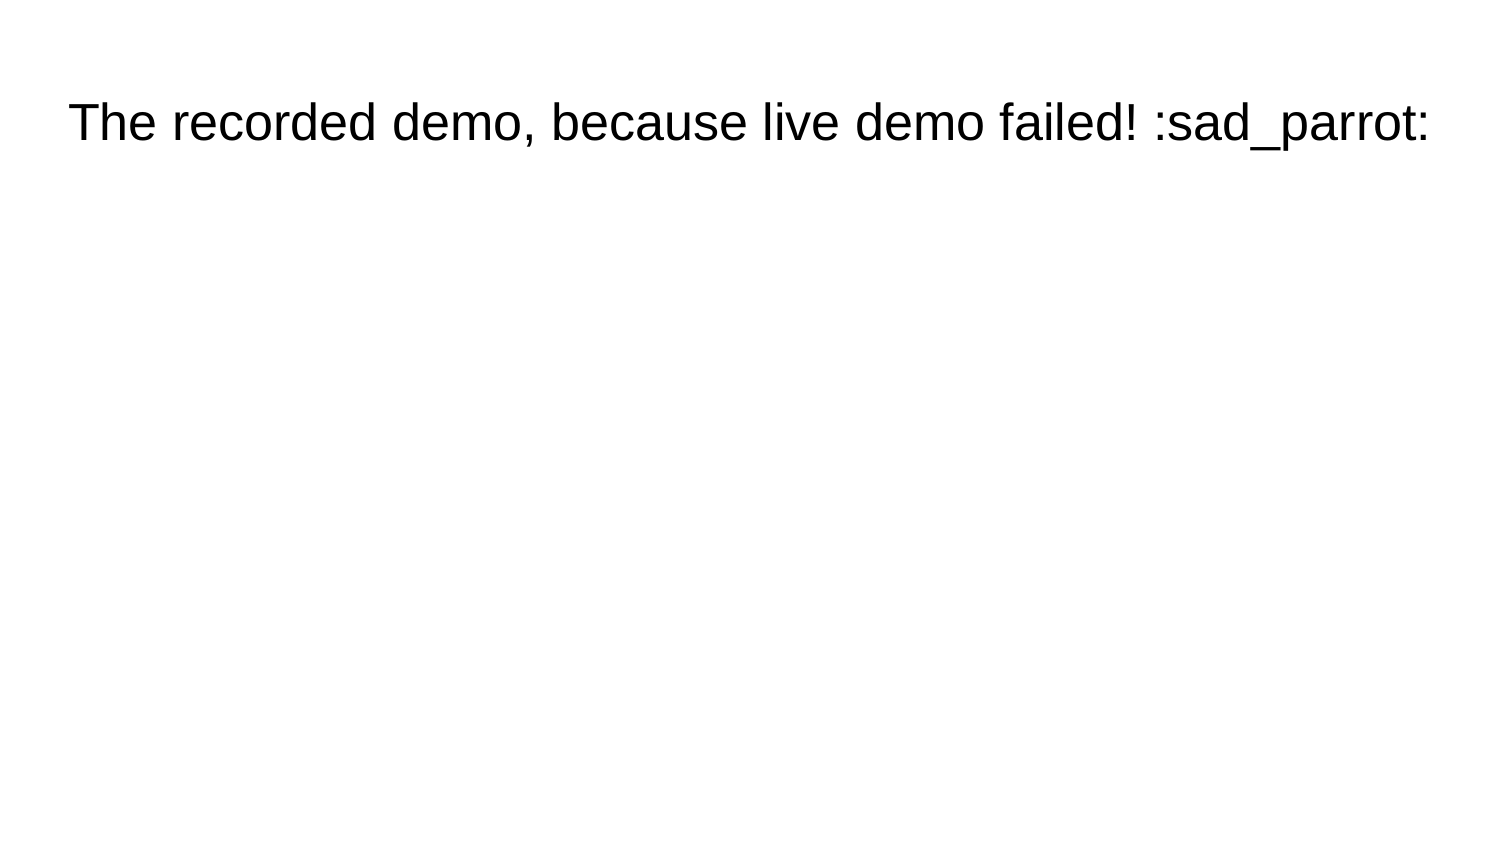

# The recorded demo, because live demo failed! :sad_parrot: